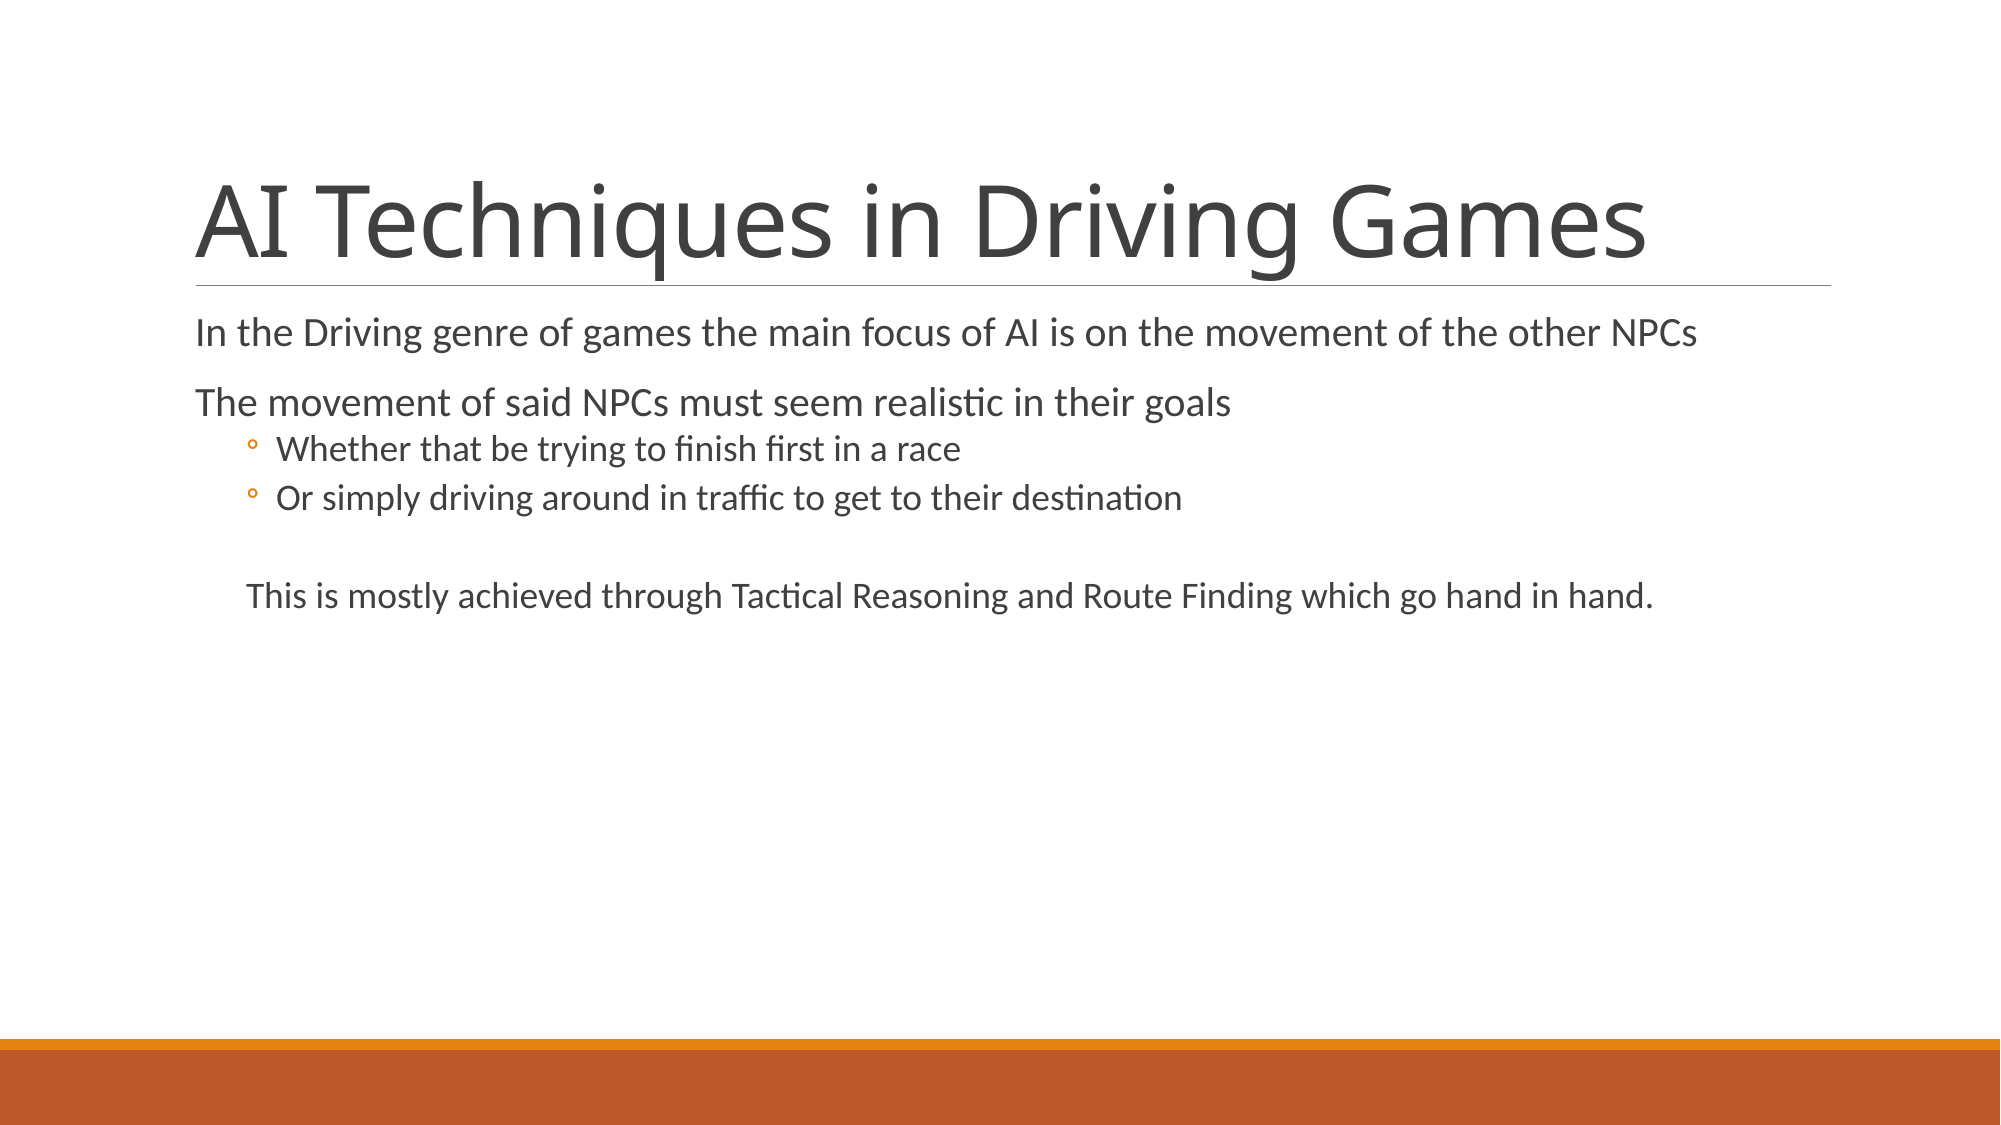

# AI Techniques in Driving Games
In the Driving genre of games the main focus of AI is on the movement of the other NPCs
The movement of said NPCs must seem realistic in their goals
Whether that be trying to finish first in a race
Or simply driving around in traffic to get to their destination
This is mostly achieved through Tactical Reasoning and Route Finding which go hand in hand.